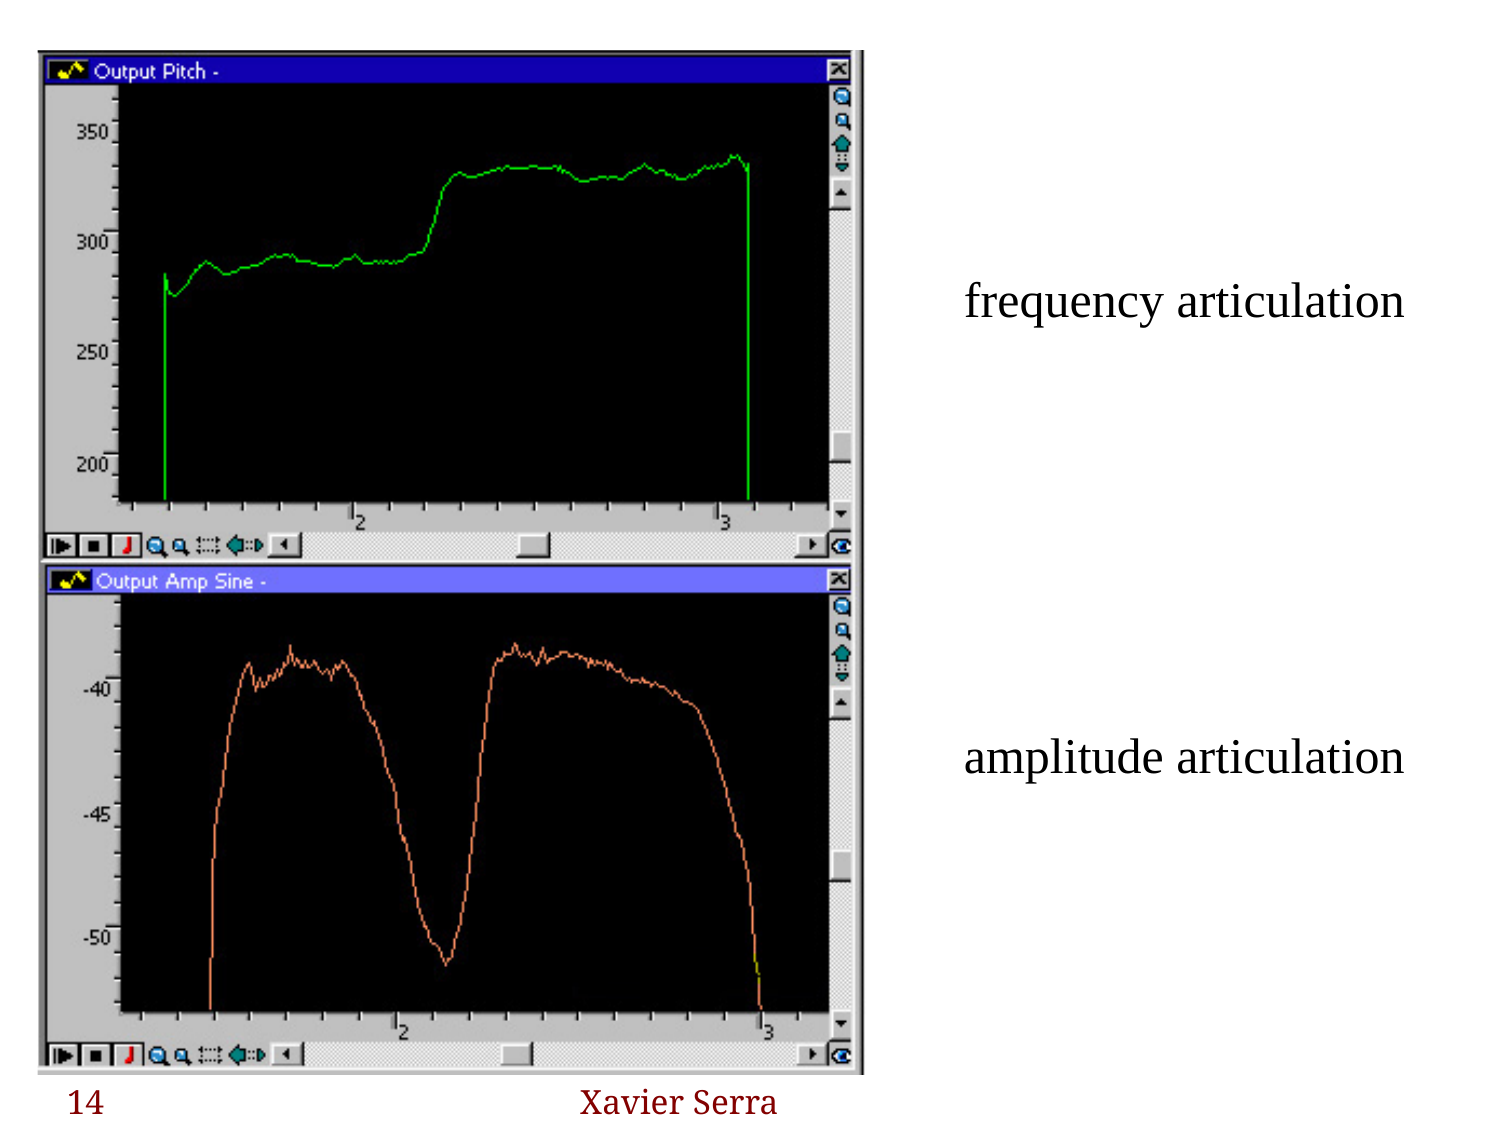

frequency articulation
amplitude articulation
X. Serra
Xavier Serra